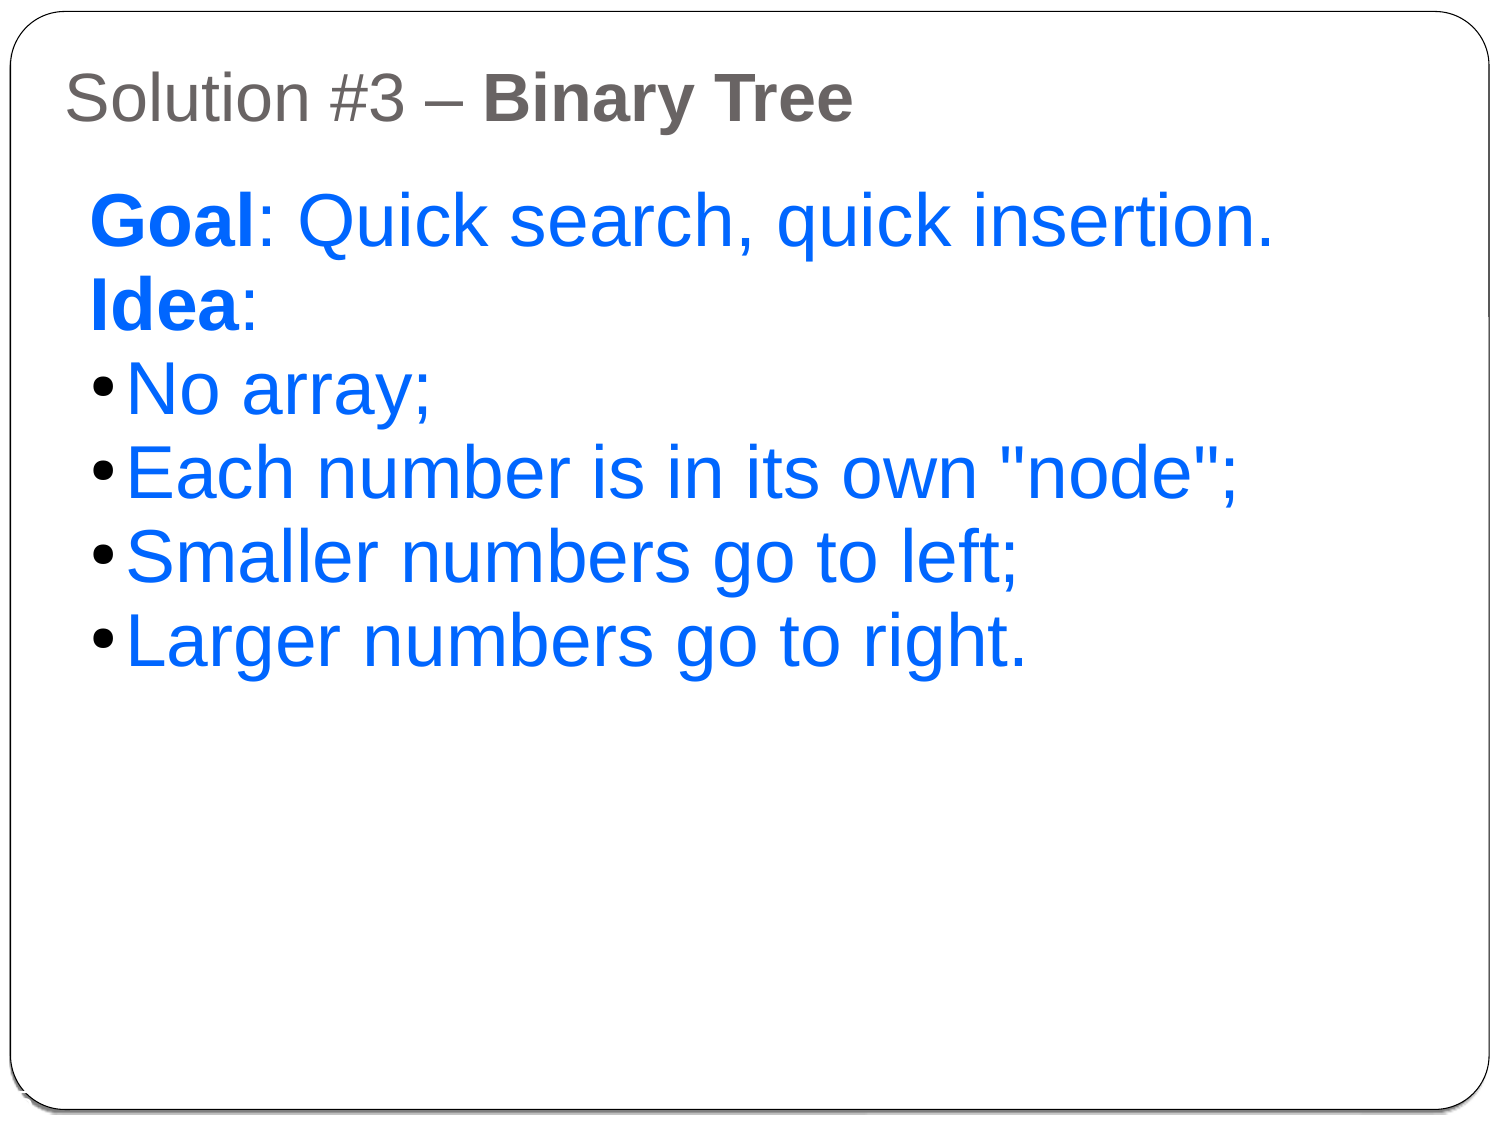

# Solution #3 – Binary Tree
Goal: Quick search, quick insertion.
Idea:
No array;
Each number is in its own "node";
Smaller numbers go to left;
Larger numbers go to right.